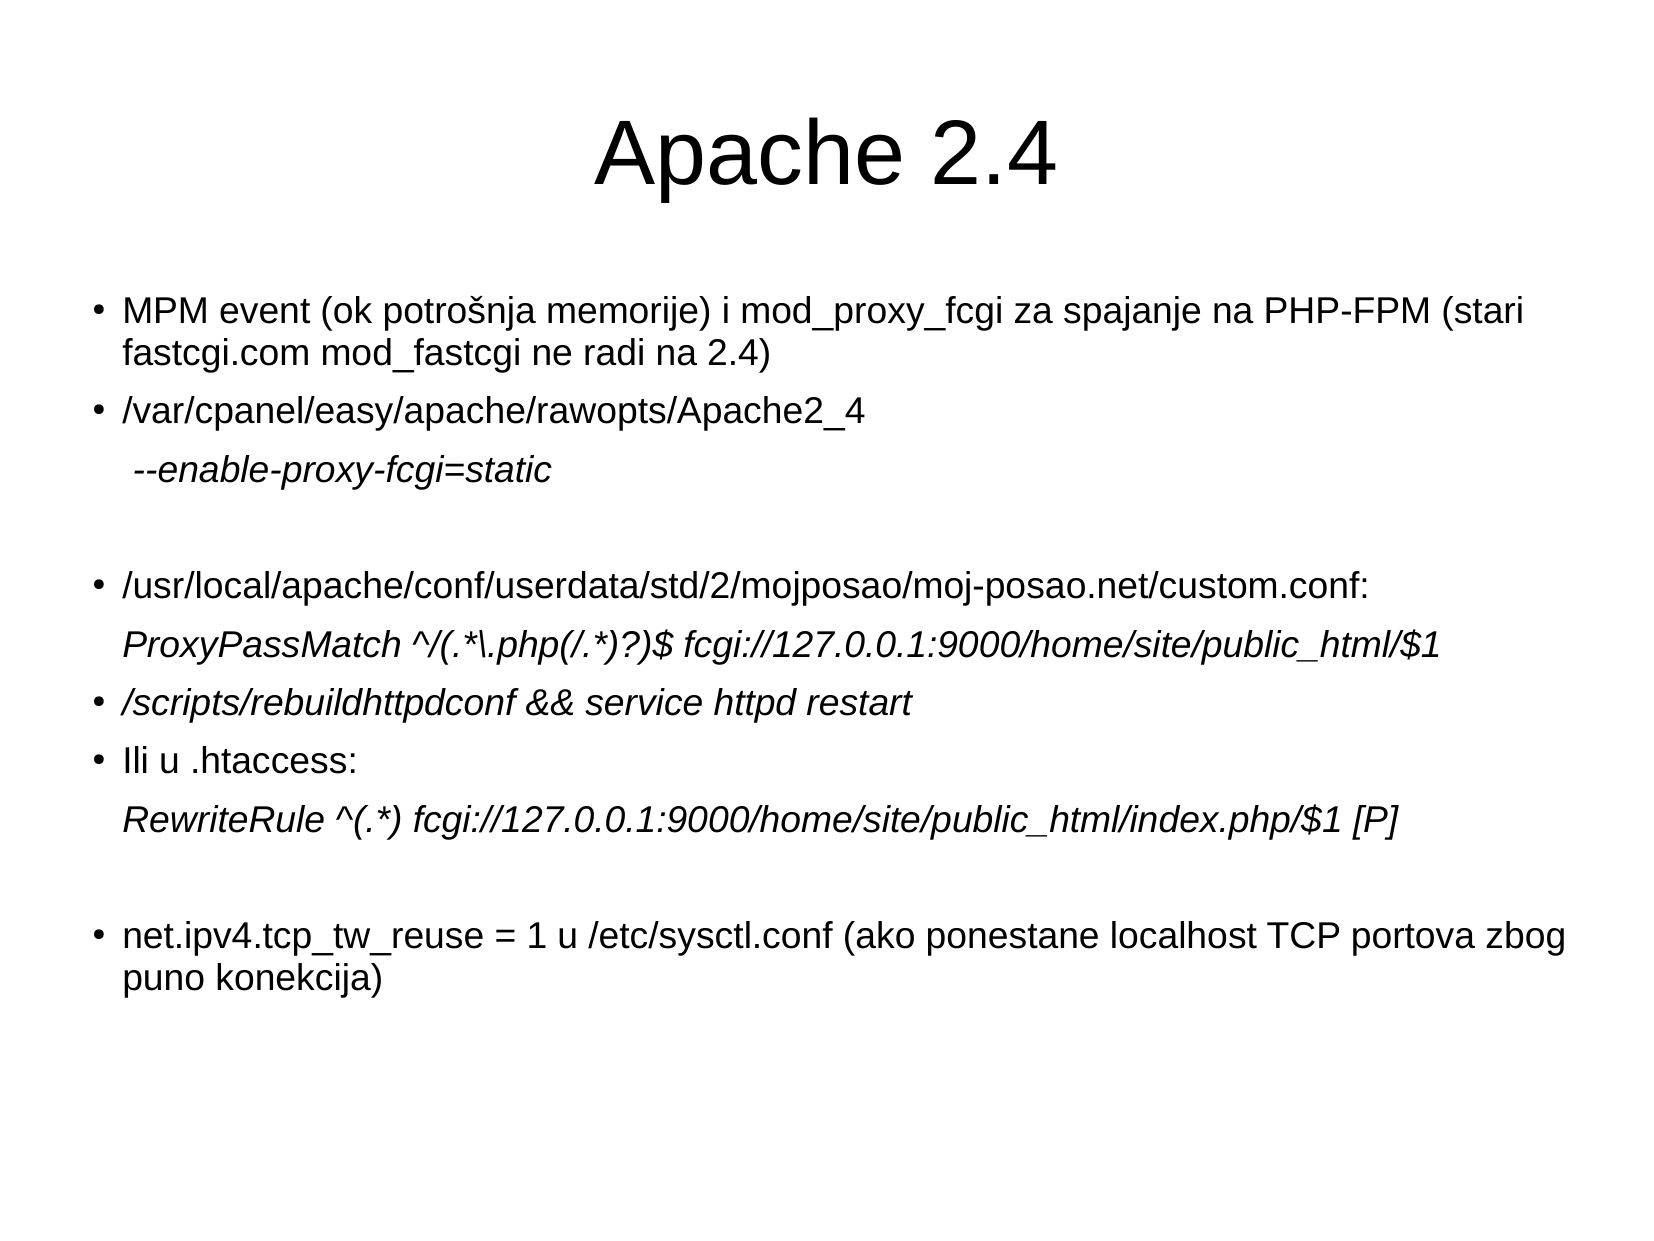

# Apache 2.4
MPM event (ok potrošnja memorije) i mod_proxy_fcgi za spajanje na PHP-FPM (stari fastcgi.com mod_fastcgi ne radi na 2.4)
/var/cpanel/easy/apache/rawopts/Apache2_4
 --enable-proxy-fcgi=static
/usr/local/apache/conf/userdata/std/2/mojposao/moj-posao.net/custom.conf:
ProxyPassMatch ^/(.*\.php(/.*)?)$ fcgi://127.0.0.1:9000/home/site/public_html/$1
/scripts/rebuildhttpdconf && service httpd restart
Ili u .htaccess:
RewriteRule ^(.*) fcgi://127.0.0.1:9000/home/site/public_html/index.php/$1 [P]
net.ipv4.tcp_tw_reuse = 1 u /etc/sysctl.conf (ako ponestane localhost TCP portova zbog puno konekcija)